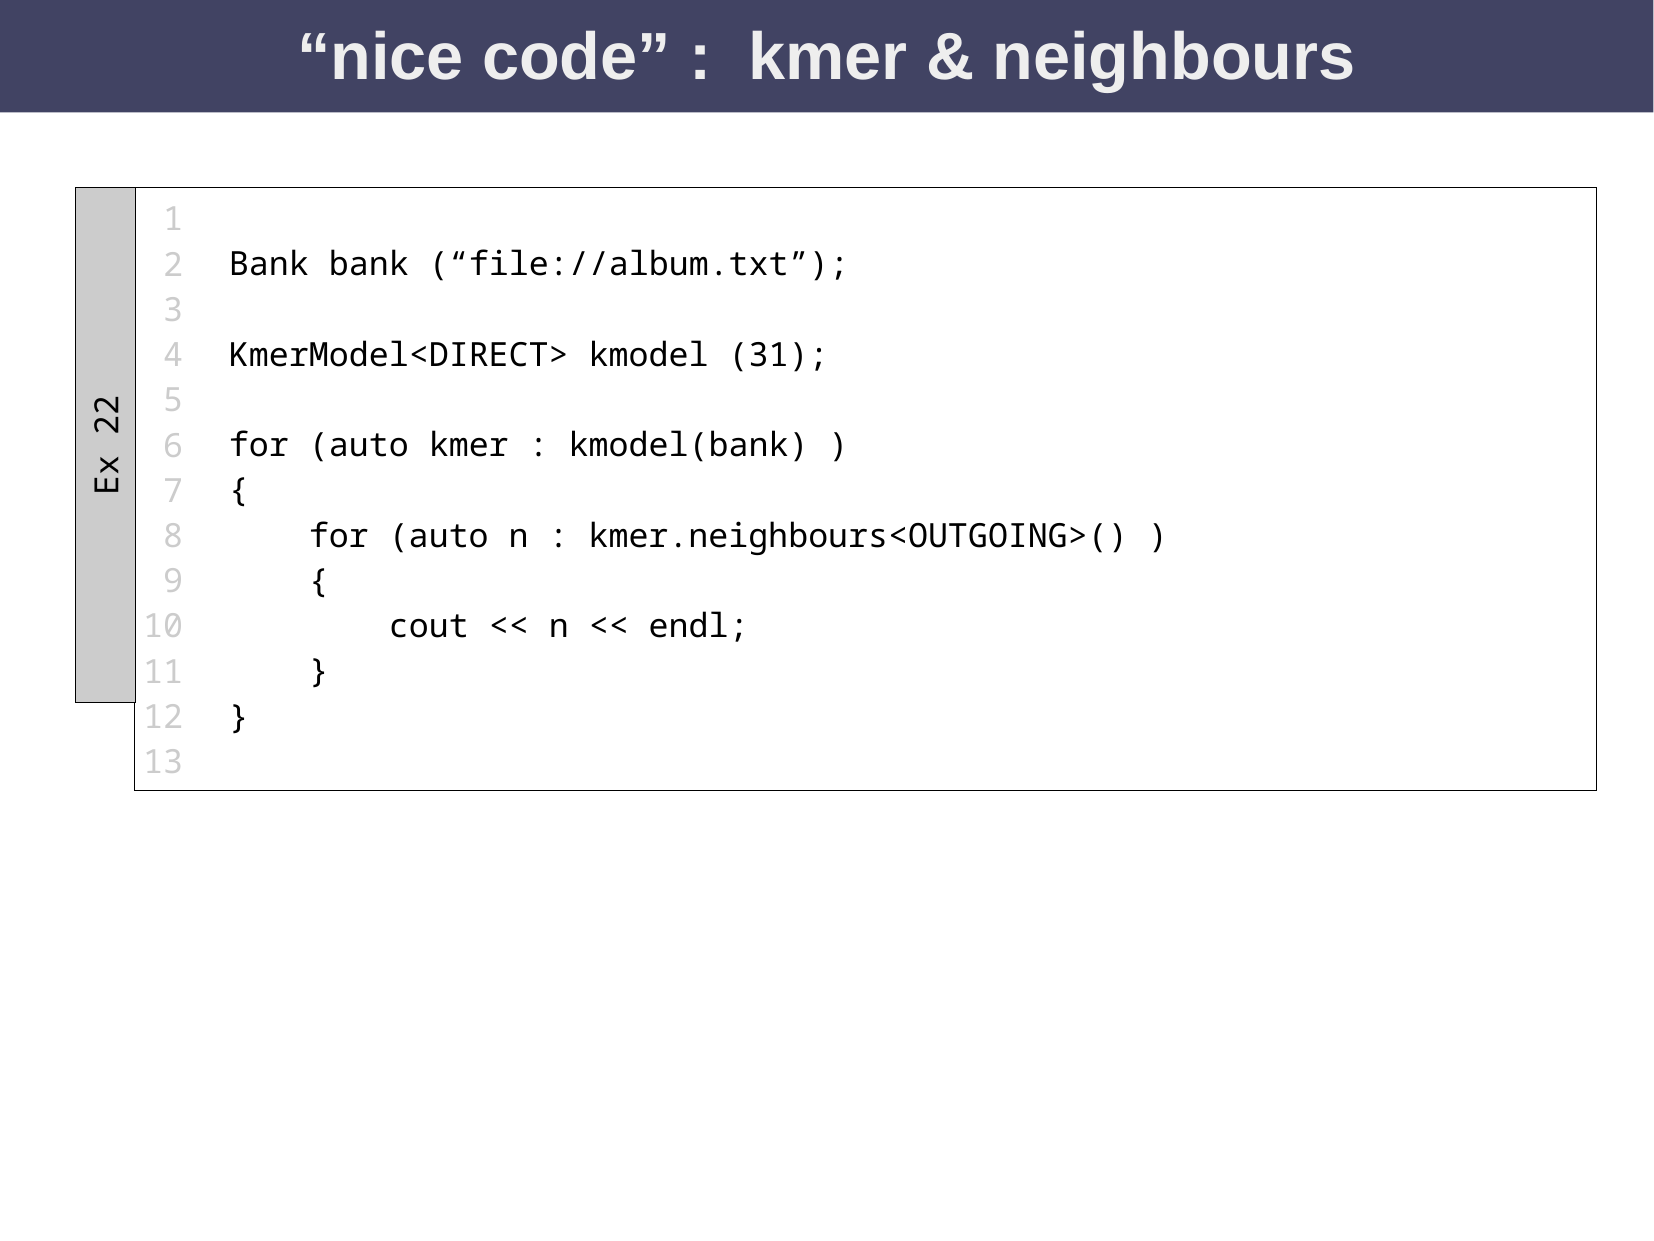

“nice code” : kmer & neighbours
 Bank bank (“file://album.txt”);
 KmerModel<DIRECT> kmodel (31);
 for (auto kmer : kmodel(bank) )
 {
 for (auto n : kmer.neighbours<OUTGOING>() )
 {
 cout << n << endl;
 }
 }
 1
 2
 3
 4
 5
 6
 7
 8
 9
10
11
12
13
Ex 22